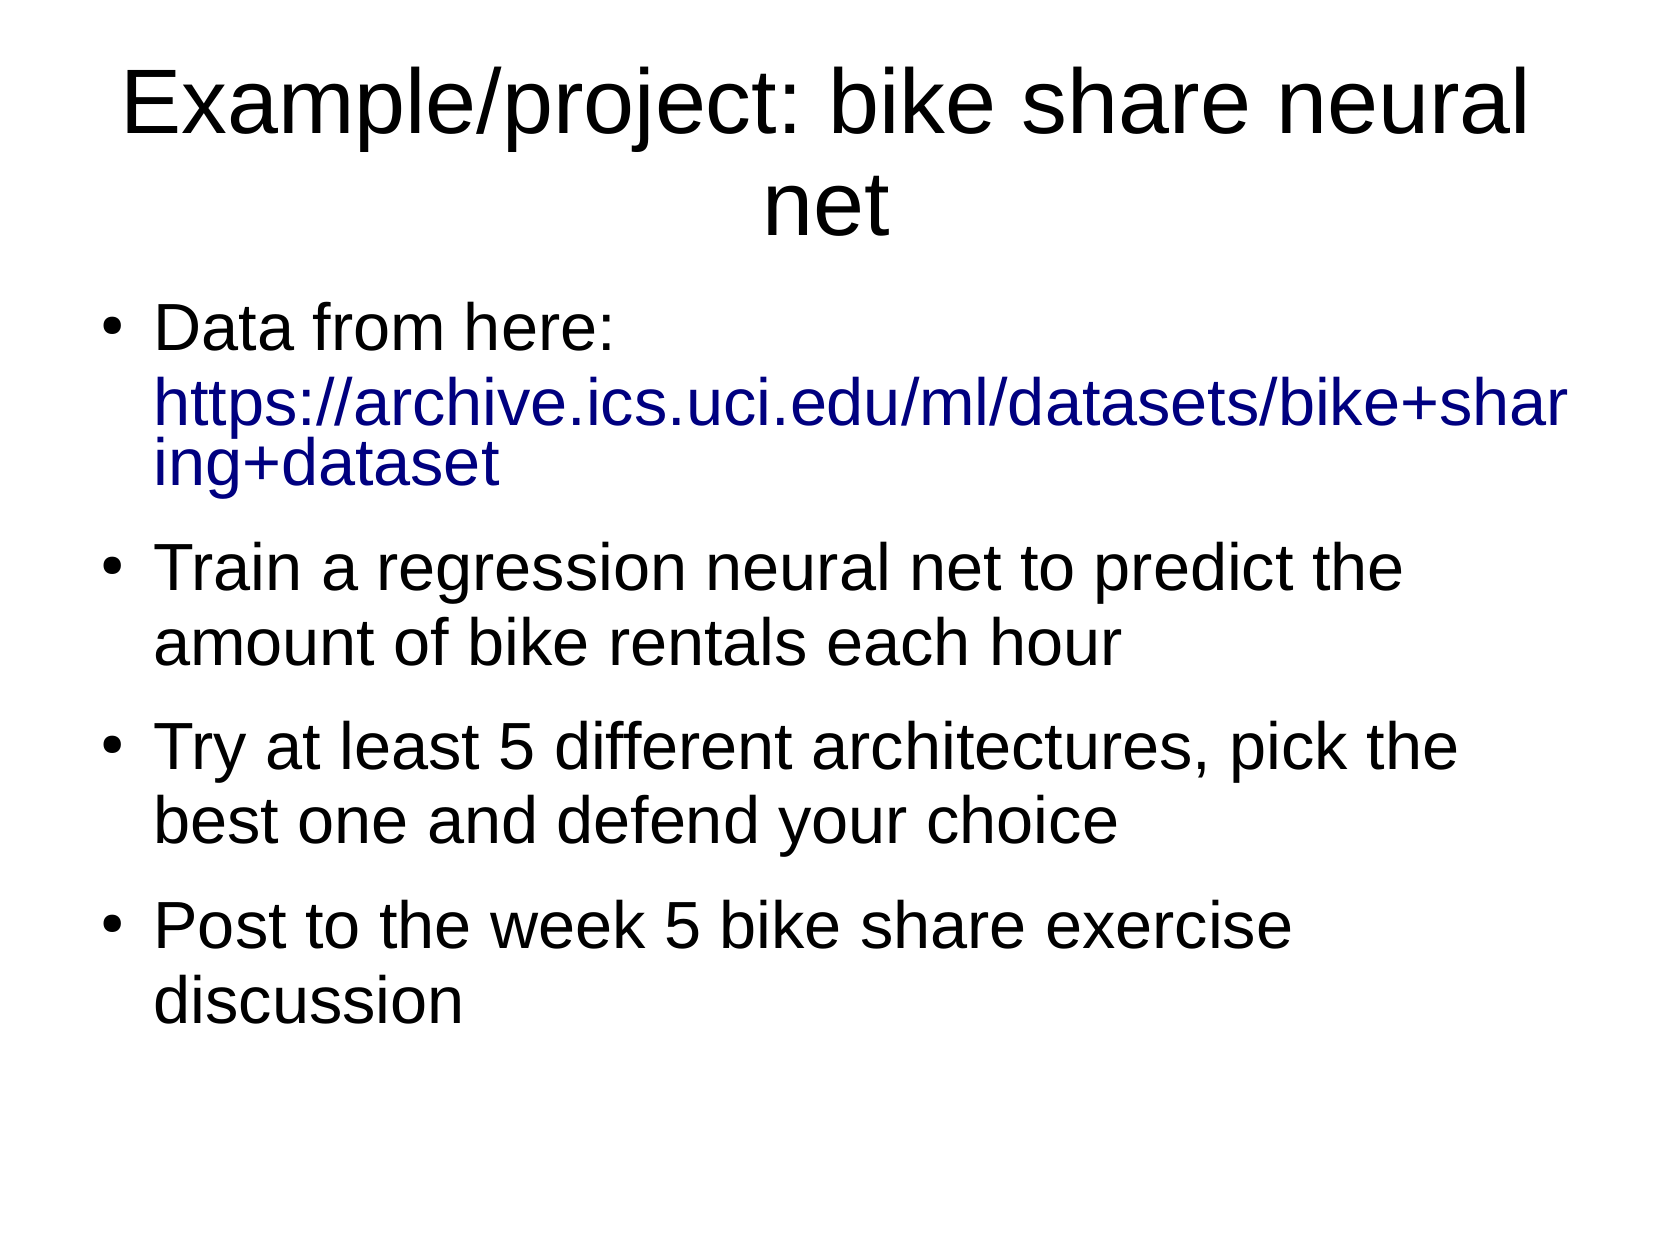

# Example/project: bike share neural net
Data from here: https://archive.ics.uci.edu/ml/datasets/bike+sharing+dataset
Train a regression neural net to predict the amount of bike rentals each hour
Try at least 5 different architectures, pick the best one and defend your choice
Post to the week 5 bike share exercise discussion